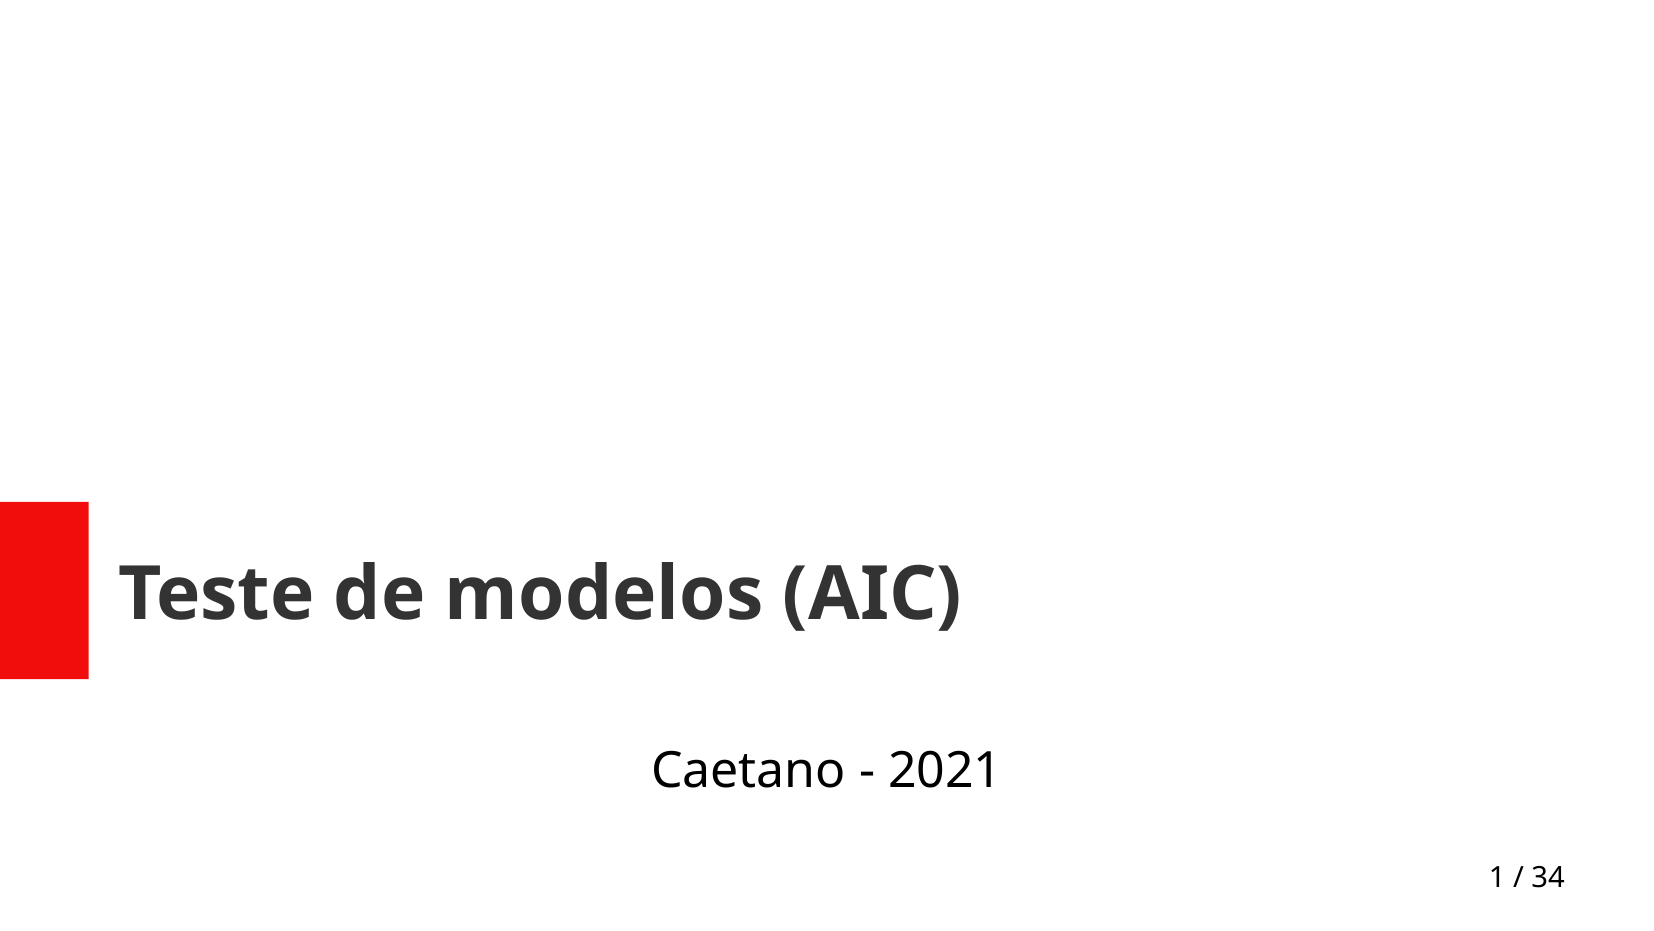

# Teste de modelos (AIC)
Caetano - 2021
1